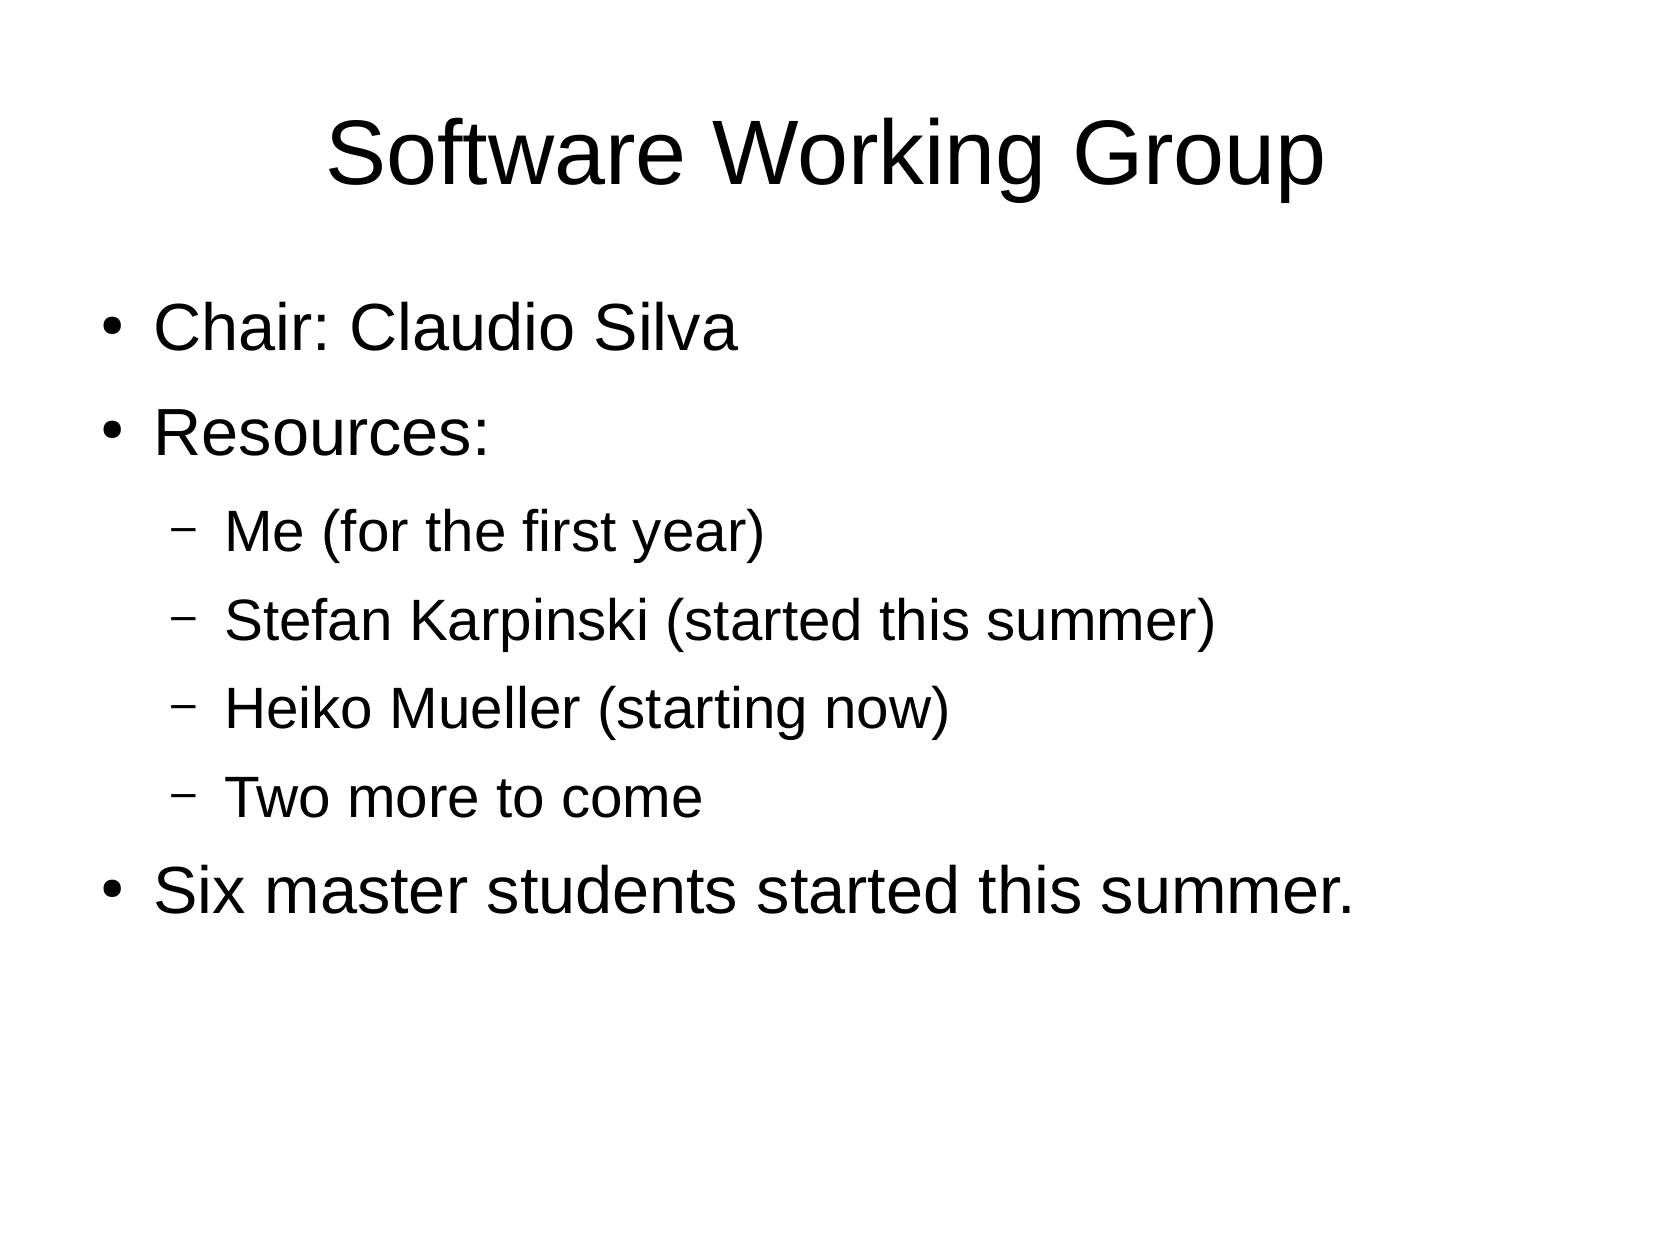

# Software Working Group
Chair: Claudio Silva
Resources:
Me (for the first year)
Stefan Karpinski (started this summer)
Heiko Mueller (starting now)
Two more to come
Six master students started this summer.